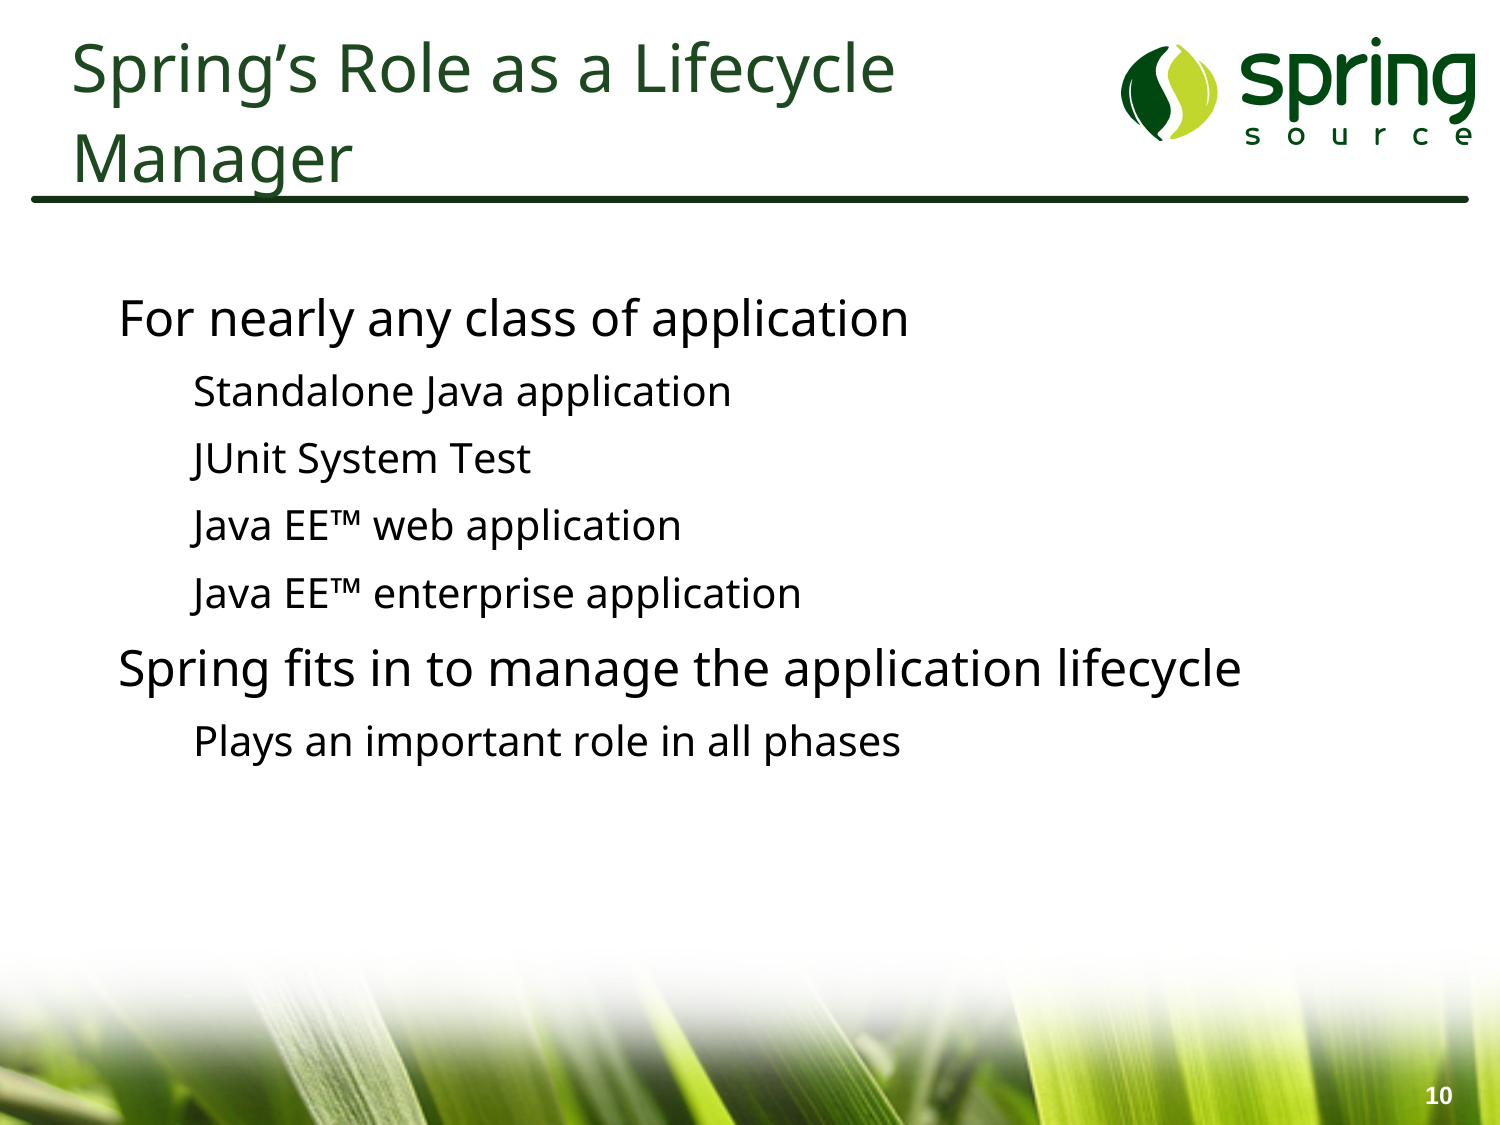

# Spring’s Role as a Lifecycle Manager
For nearly any class of application
Standalone Java application
JUnit System Test
Java EE™ web application
Java EE™ enterprise application
Spring fits in to manage the application lifecycle
Plays an important role in all phases